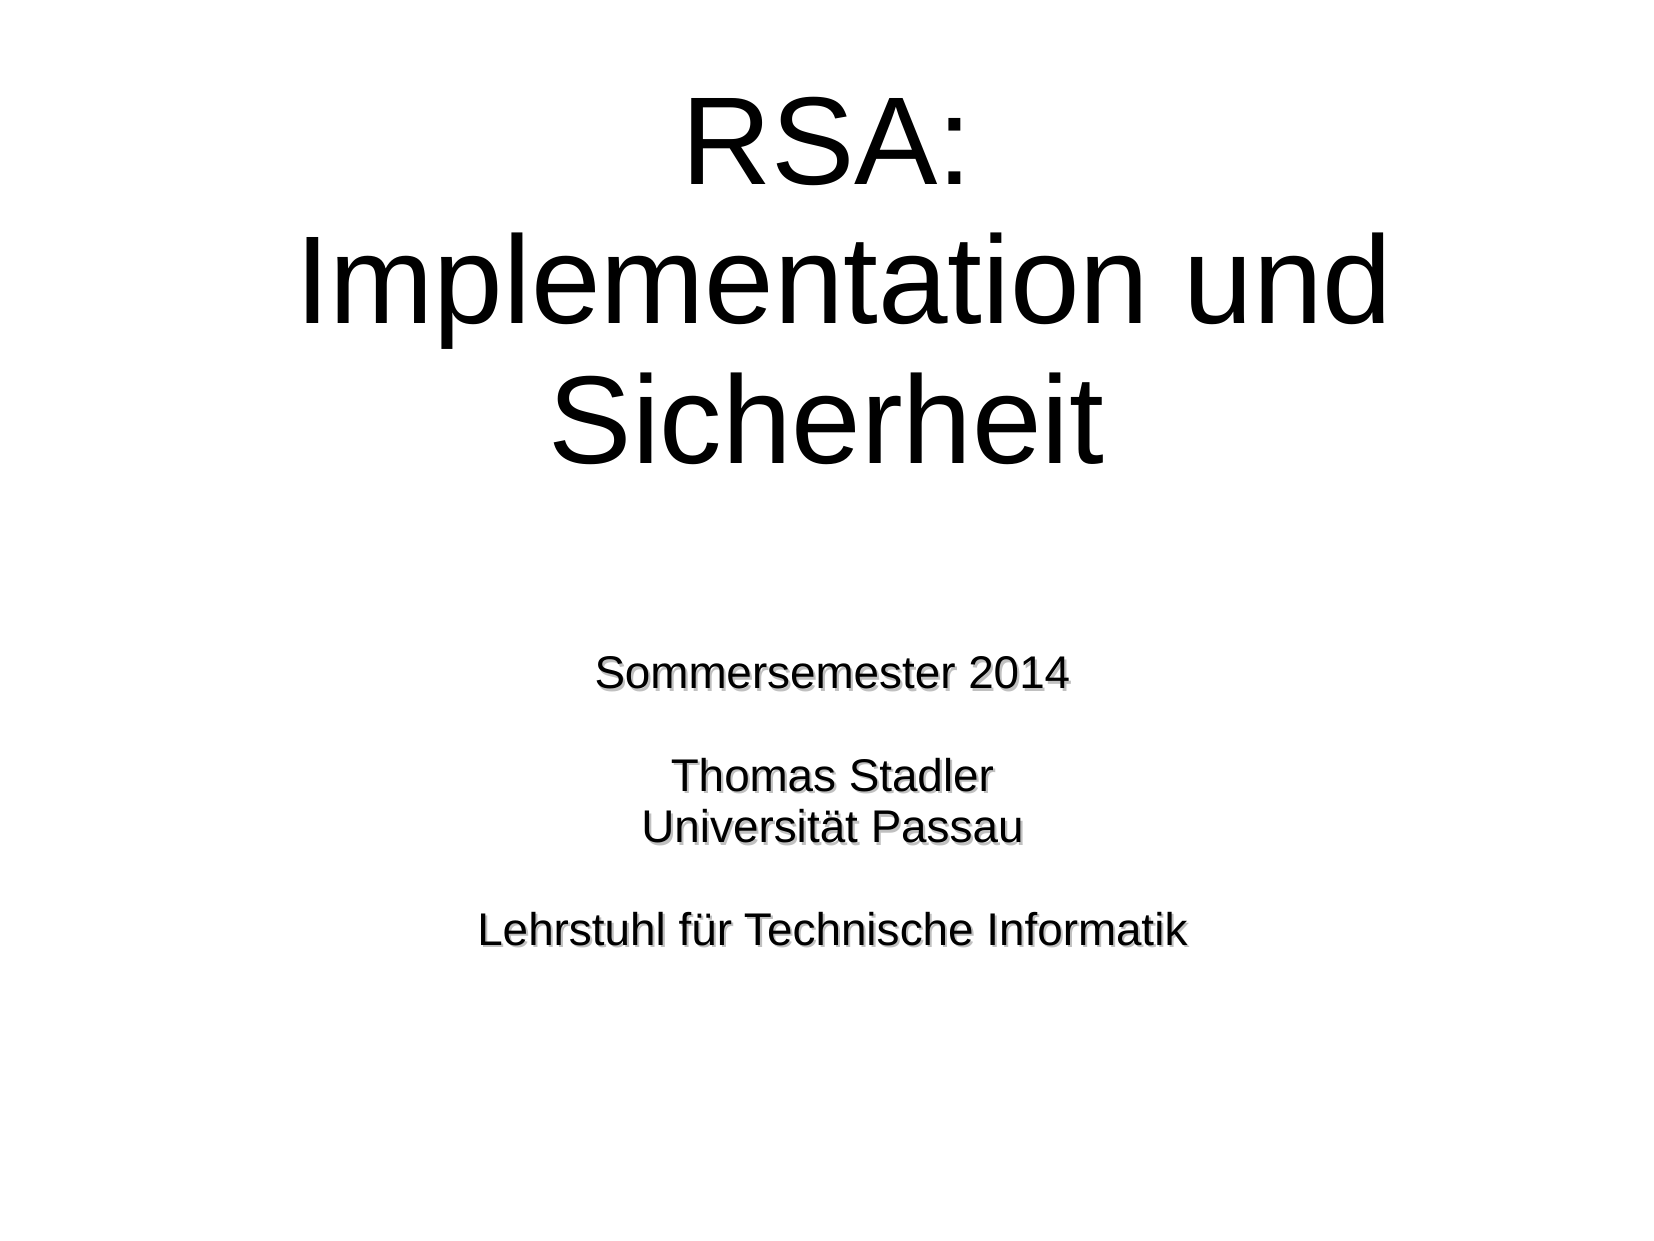

# RSA: Implementation und Sicherheit
Sommersemester 2014
Thomas Stadler
Universität Passau
Lehrstuhl für Technische Informatik